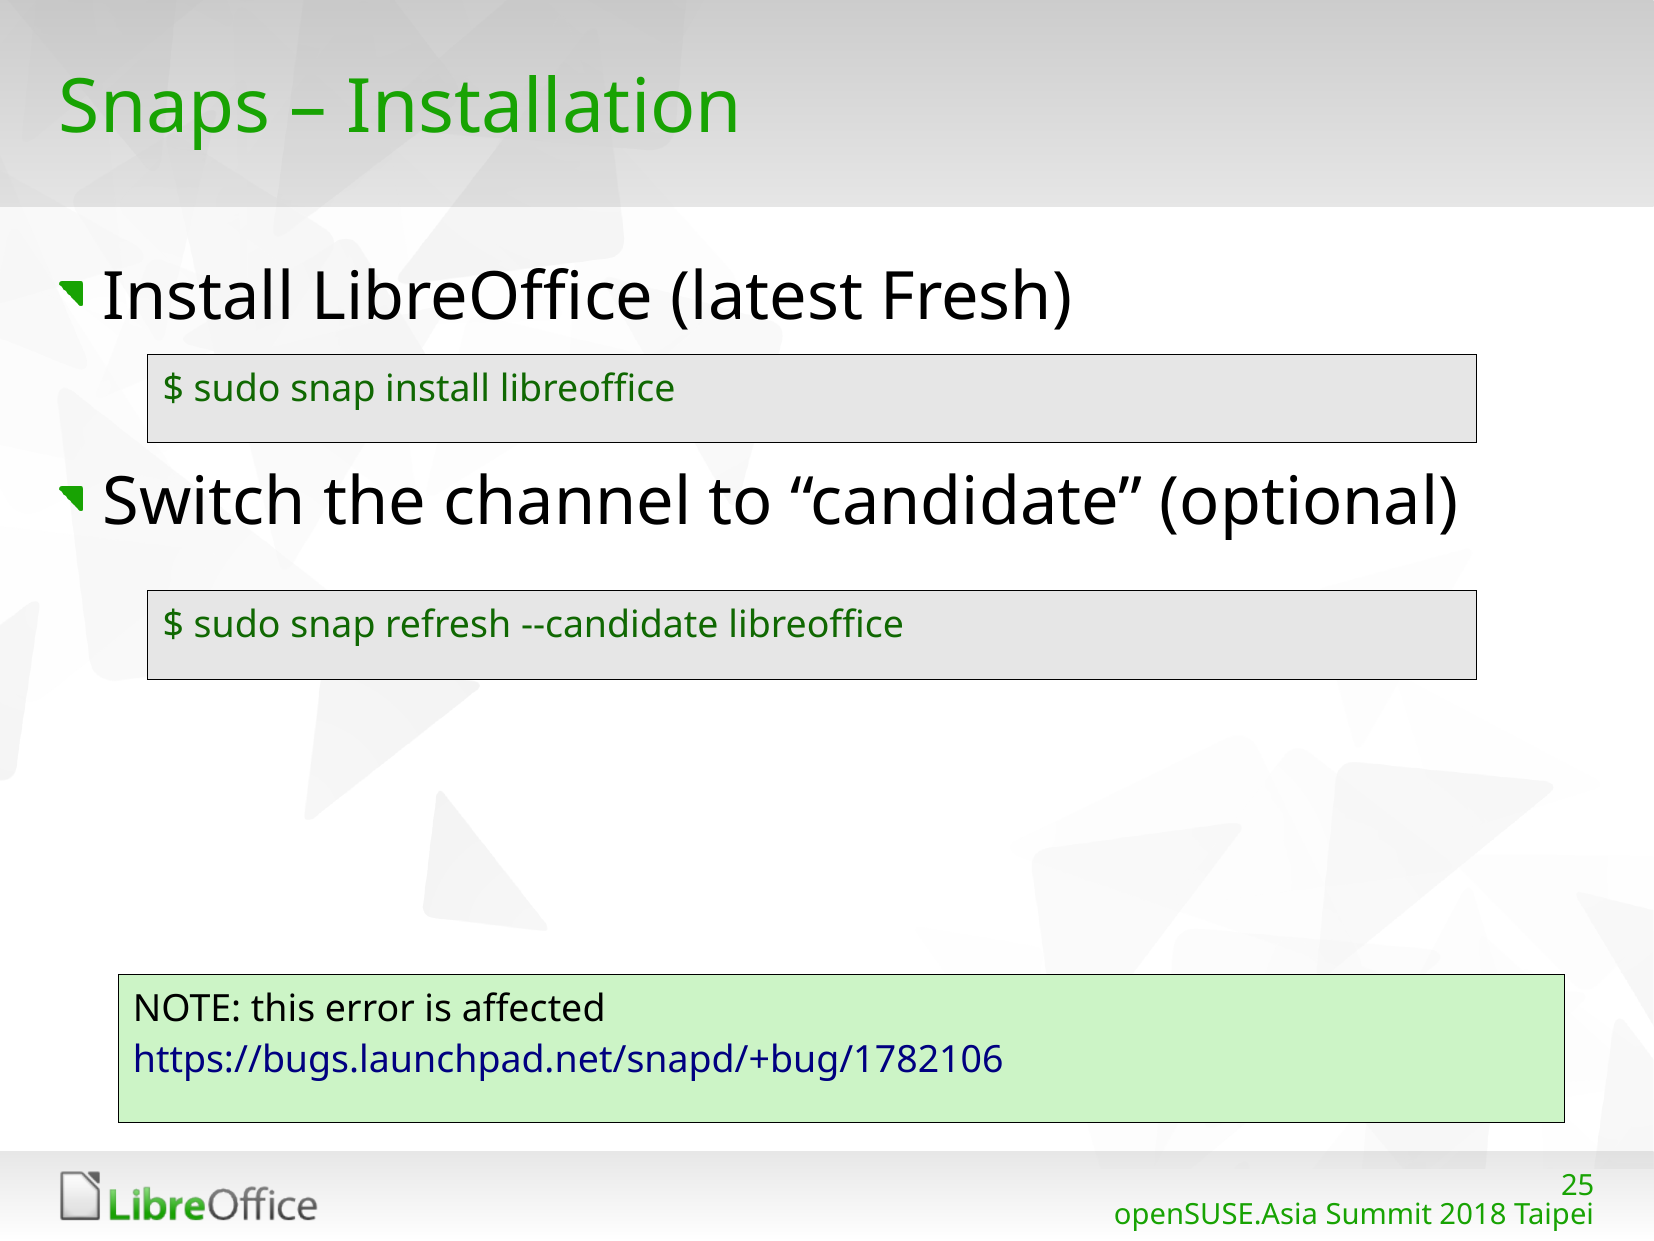

# Snaps – Installation
Install LibreOffice (latest Fresh)
Switch the channel to “candidate” (optional)
$ sudo snap install libreoffice
$ sudo snap refresh --candidate libreoffice
NOTE: this error is affected
https://bugs.launchpad.net/snapd/+bug/1782106
25
openSUSE.Asia Summit 2018 Taipei